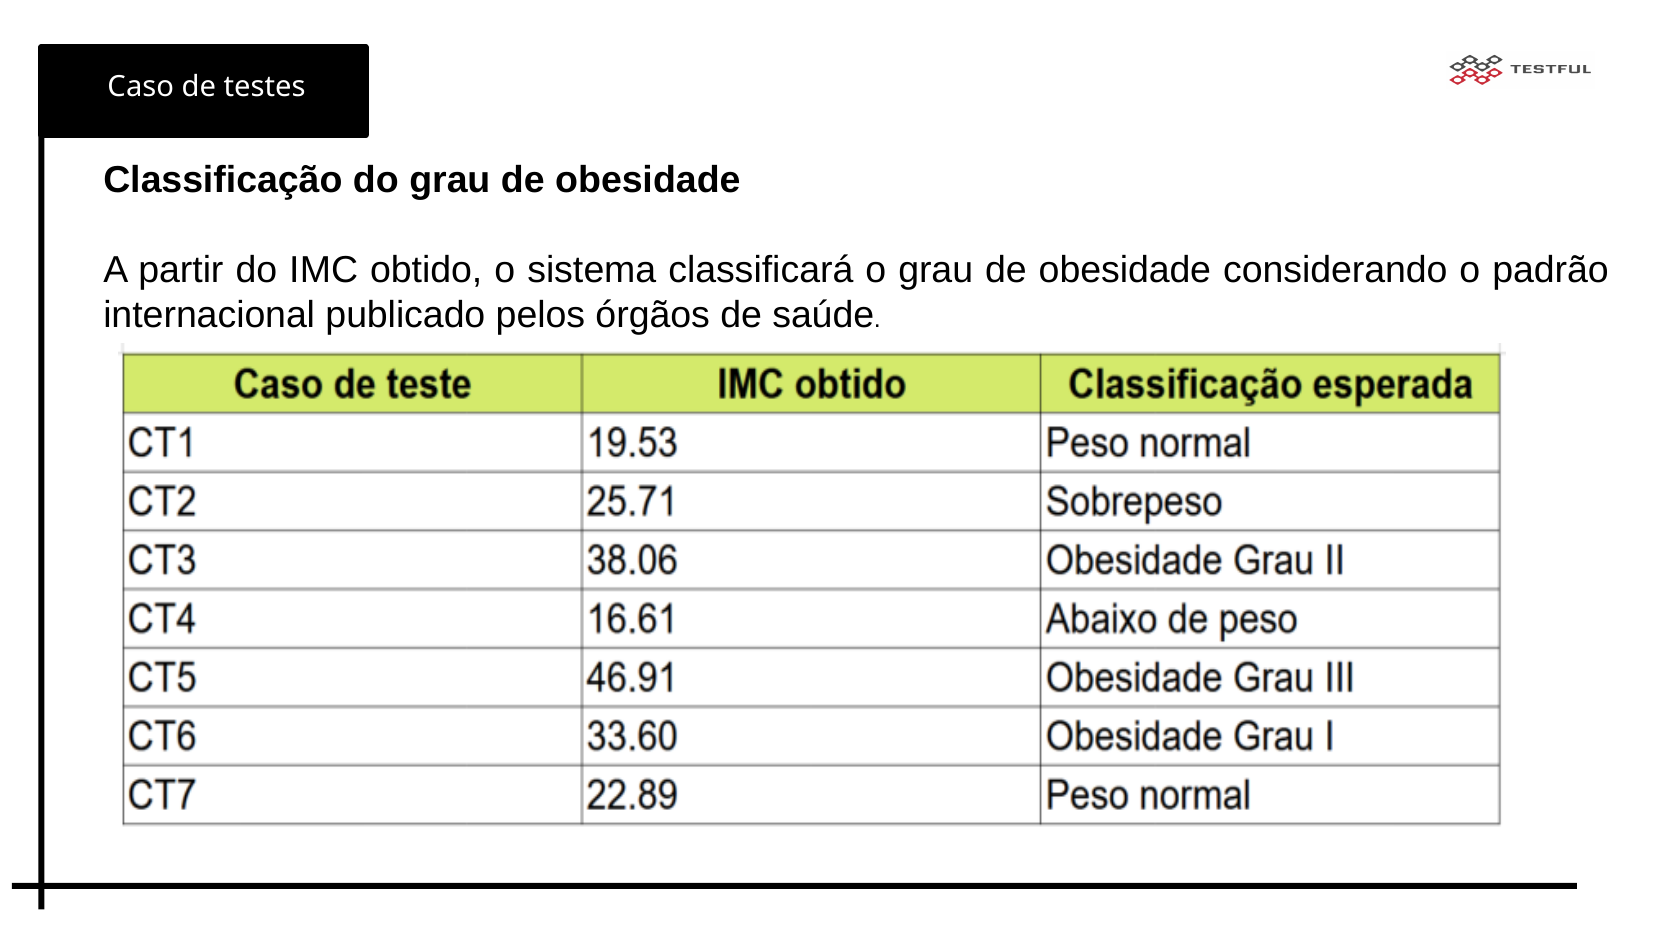

Caso de testes
Classificação do grau de obesidade
A partir do IMC obtido, o sistema classificará o grau de obesidade considerando o padrão internacional publicado pelos órgãos de saúde.